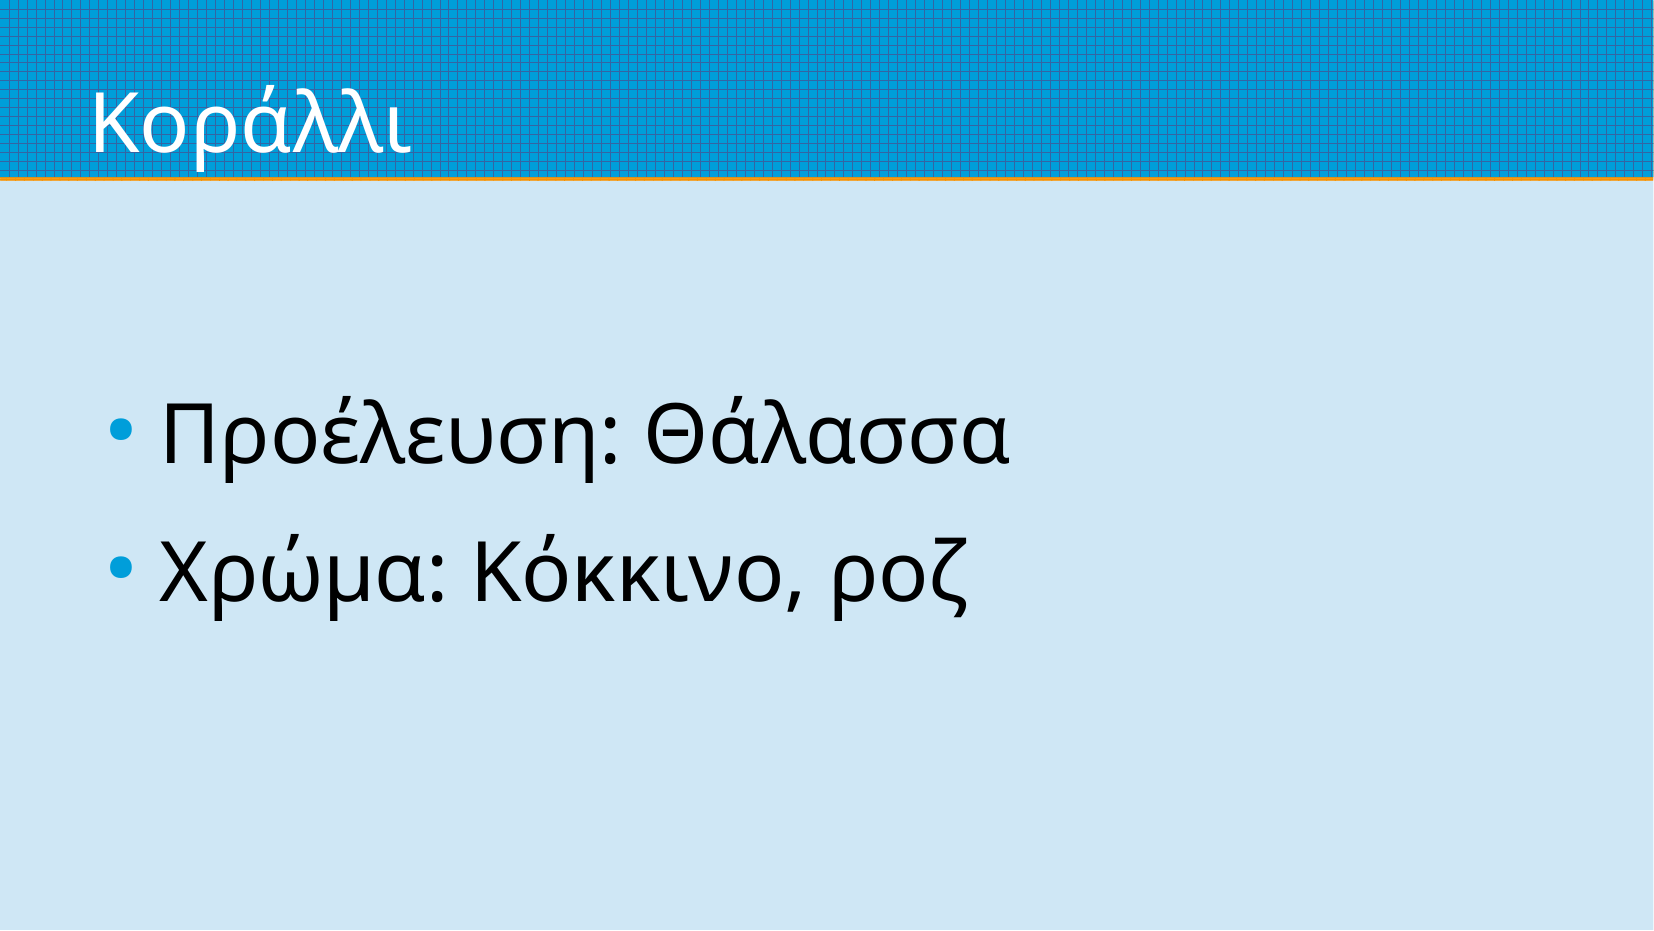

# Κοράλλι
Προέλευση: Θάλασσα
Χρώμα: Κόκκινο, ροζ